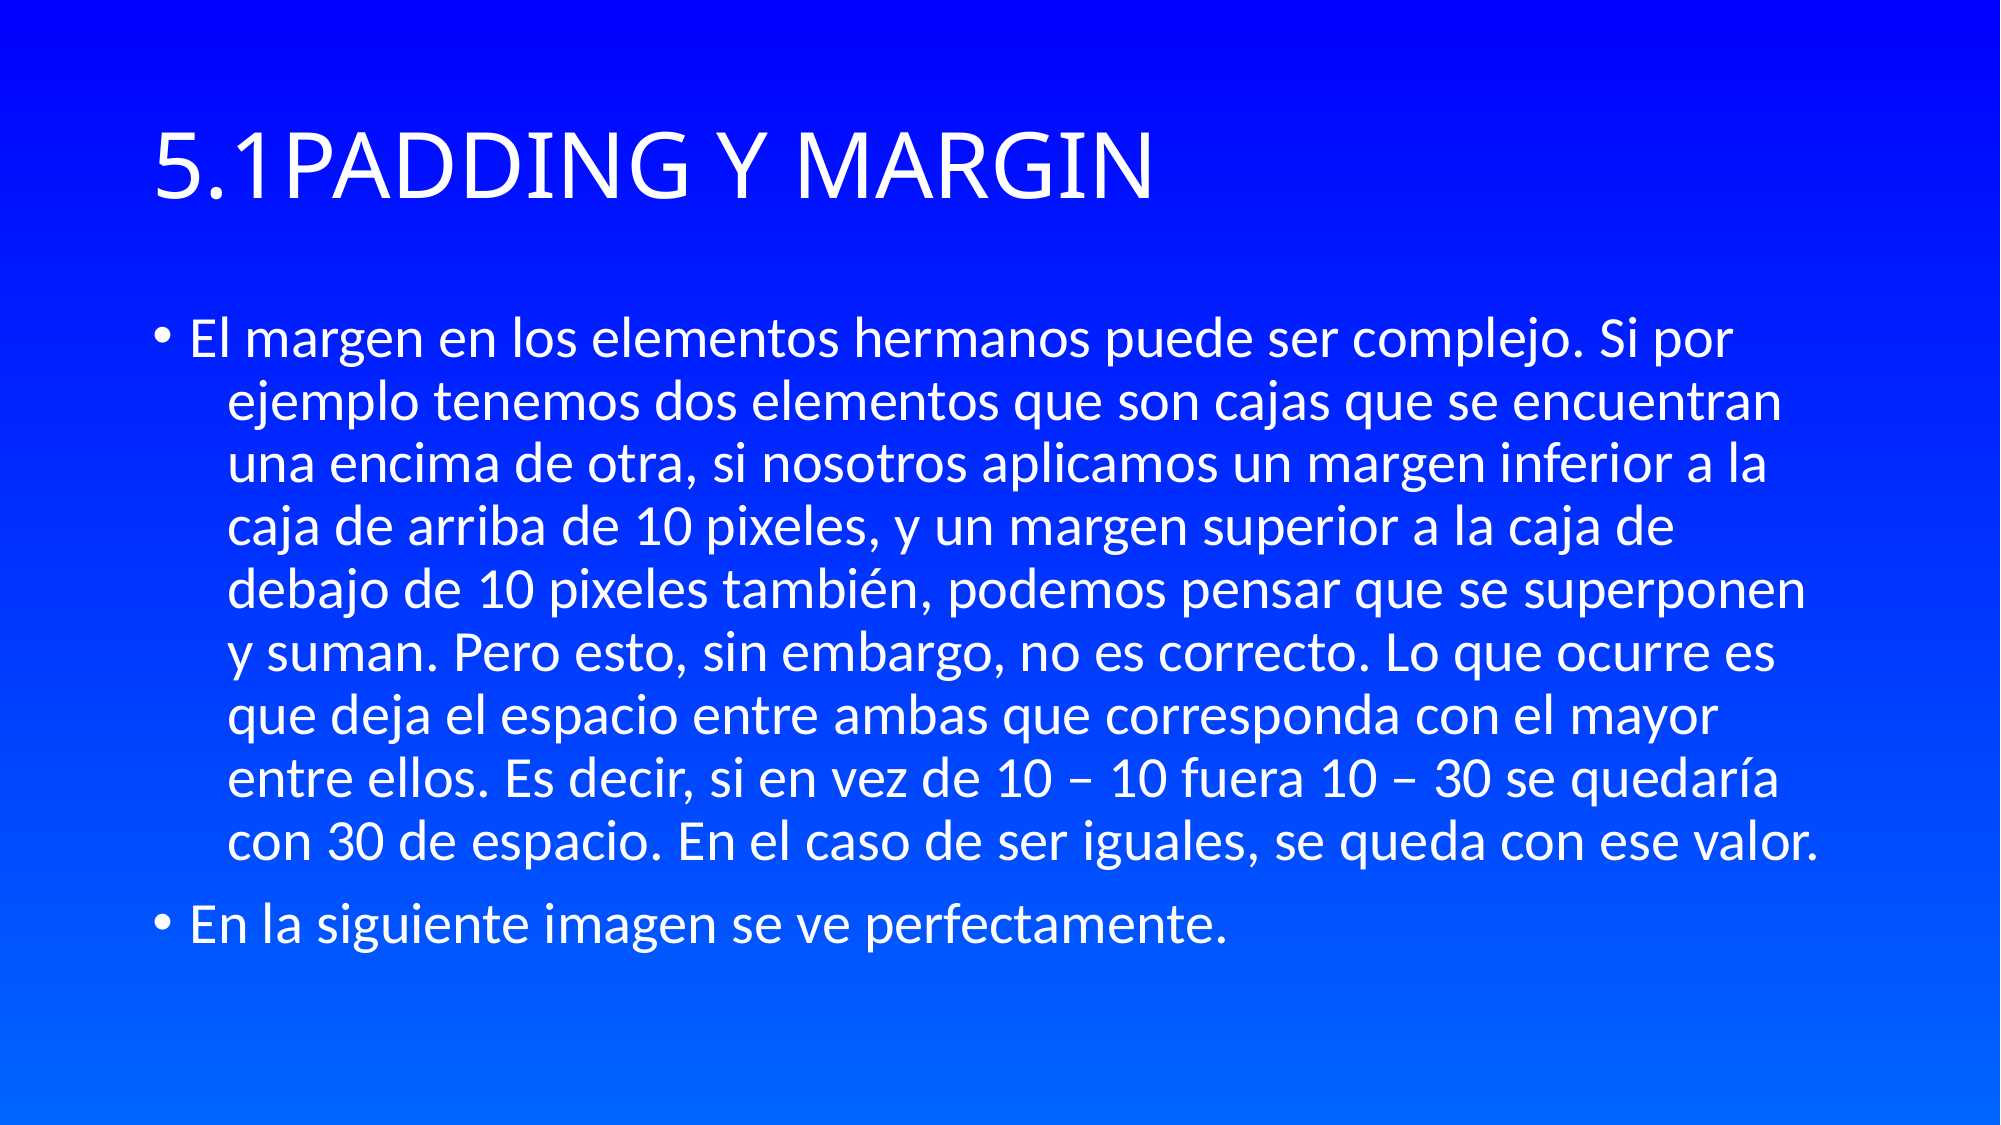

# 5.1PADDING Y MARGIN
El margen en los elementos hermanos puede ser complejo. Si por ejemplo tenemos dos elementos que son cajas que se encuentran una encima de otra, si nosotros aplicamos un margen inferior a la caja de arriba de 10 pixeles, y un margen superior a la caja de debajo de 10 pixeles también, podemos pensar que se superponen y suman. Pero esto, sin embargo, no es correcto. Lo que ocurre es que deja el espacio entre ambas que corresponda con el mayor entre ellos. Es decir, si en vez de 10 – 10 fuera 10 – 30 se quedaría con 30 de espacio. En el caso de ser iguales, se queda con ese valor.
En la siguiente imagen se ve perfectamente.